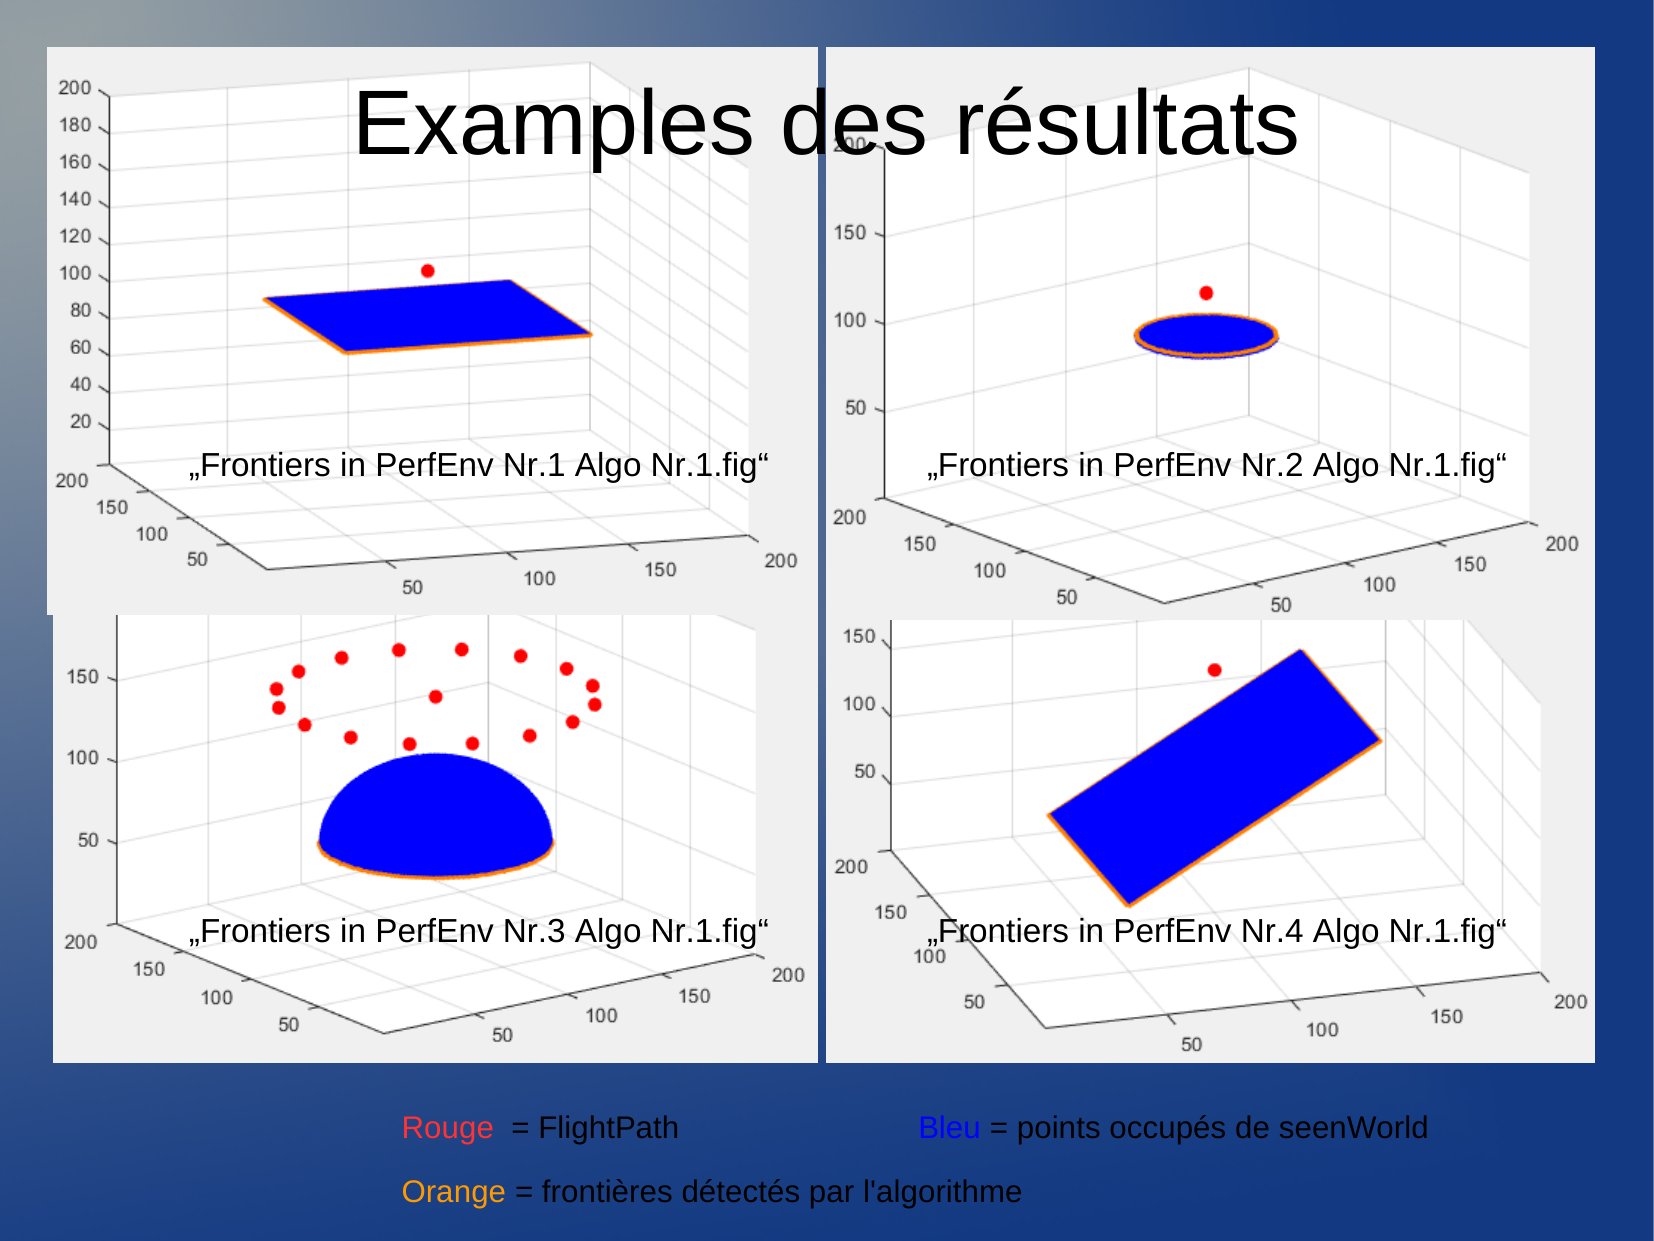

# Examples des résultats
„Frontiers in PerfEnv Nr.1 Algo Nr.1.fig“			„Frontiers in PerfEnv Nr.2 Algo Nr.1.fig“
„Frontiers in PerfEnv Nr.3 Algo Nr.1.fig“			„Frontiers in PerfEnv Nr.4 Algo Nr.1.fig“
Rouge = FlightPath				Bleu = points occupés de seenWorld
Orange = frontières détectés par l'algorithme